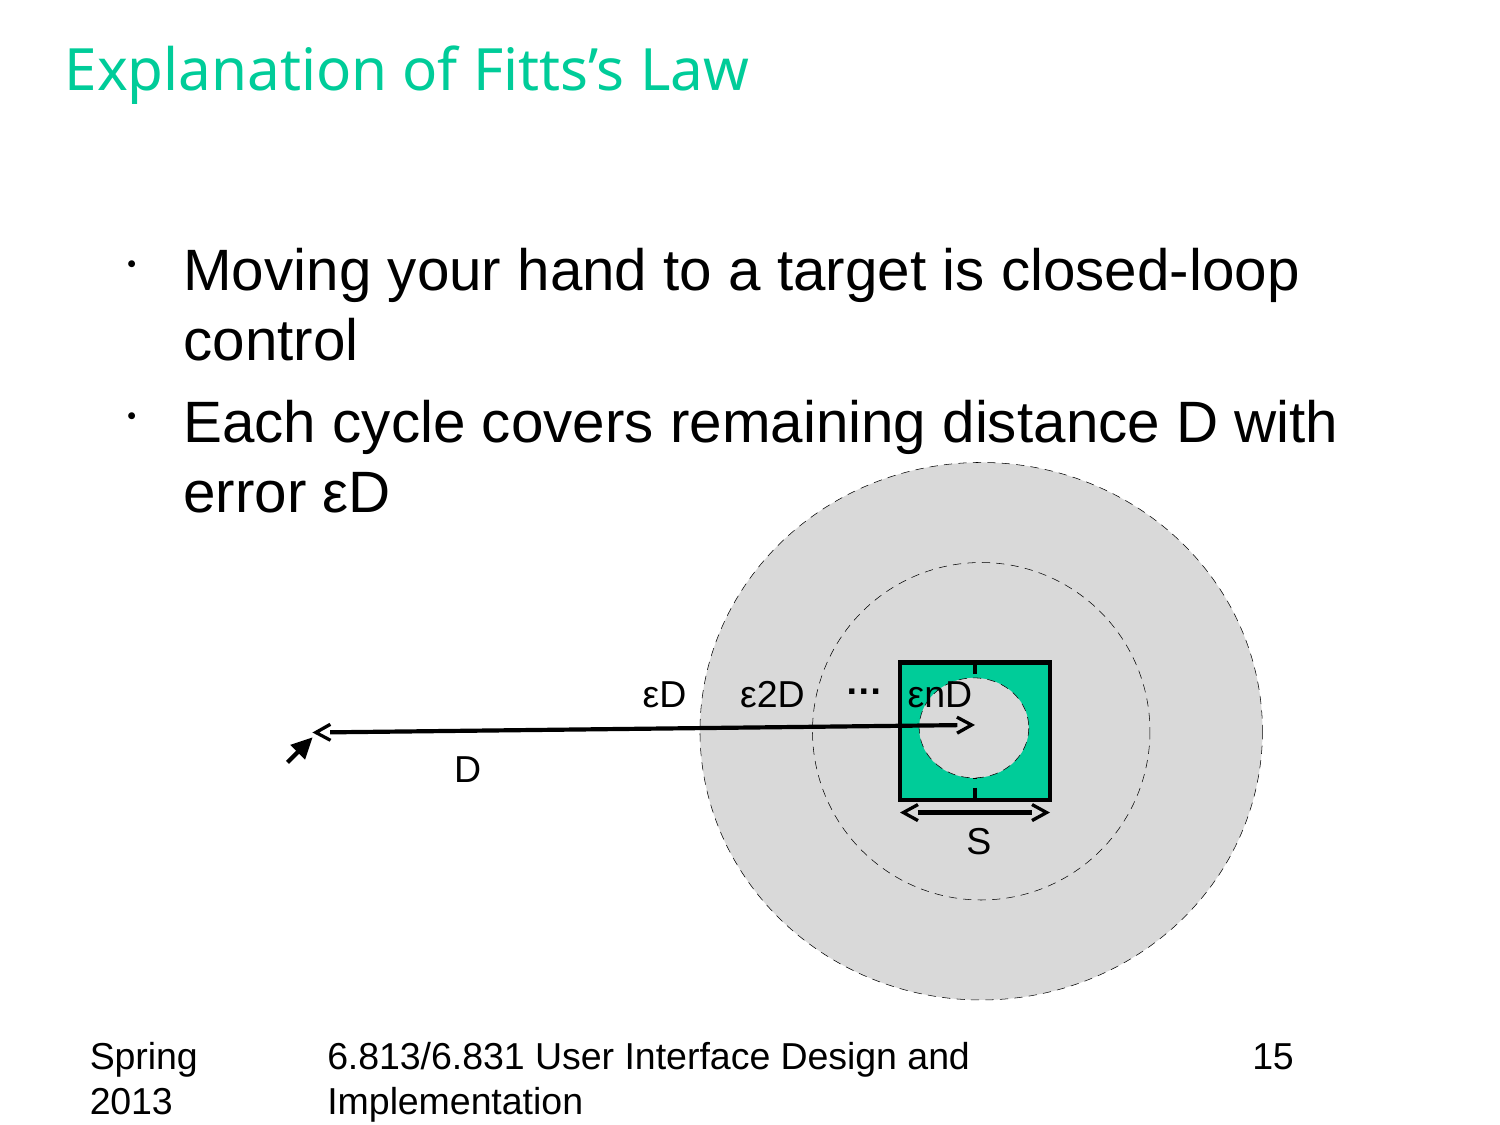

# Explanation of Fitts’s Law
Moving your hand to a target is closed-loop control
Each cycle covers remaining distance D with error εD
…
εD
ε2D
εnD
D
S
Spring 2013
6.813/6.831 User Interface Design and Implementation